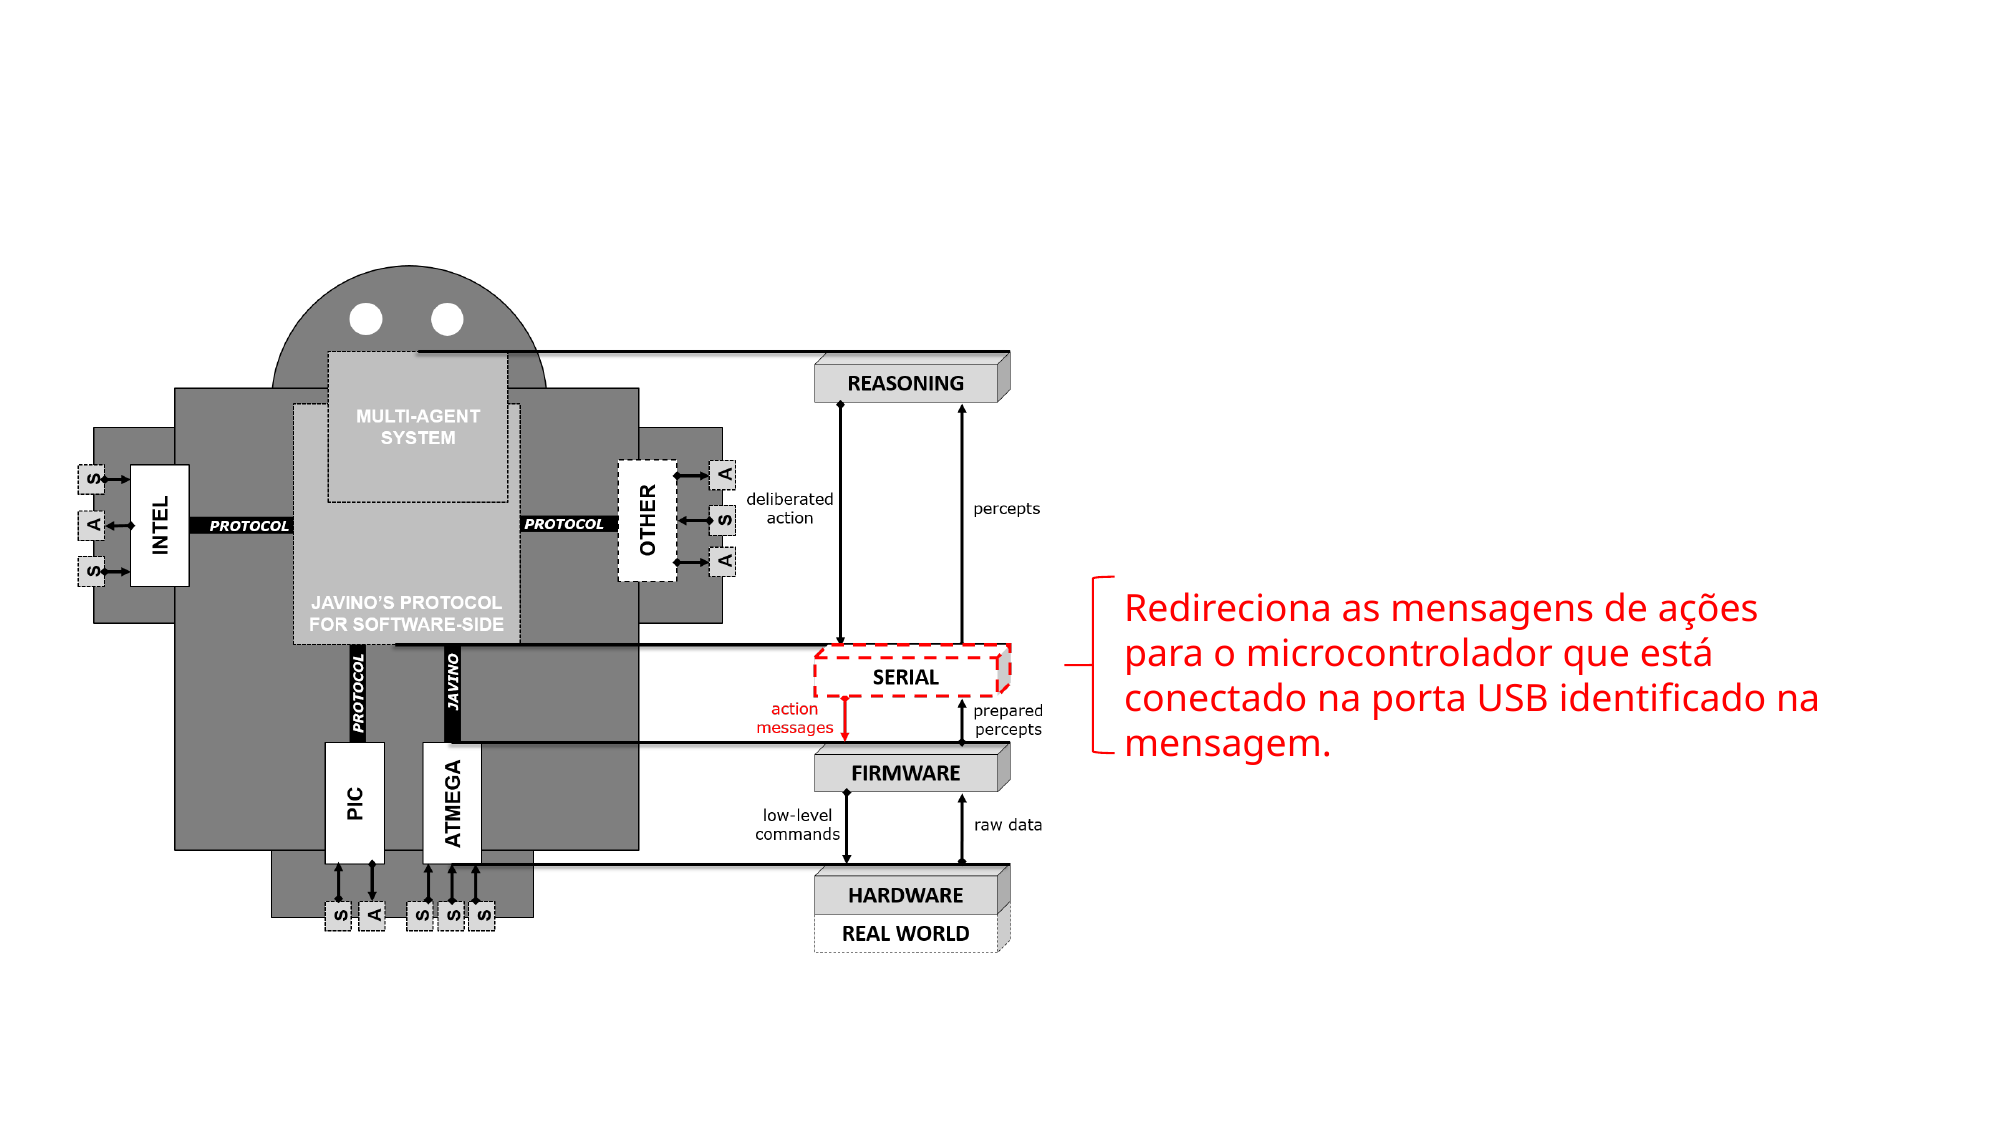

Arquitetura Física e Lógica: Fluxo da Mensagem
Redireciona as mensagens de ações para o microcontrolador que está conectado na porta USB identificado na mensagem.